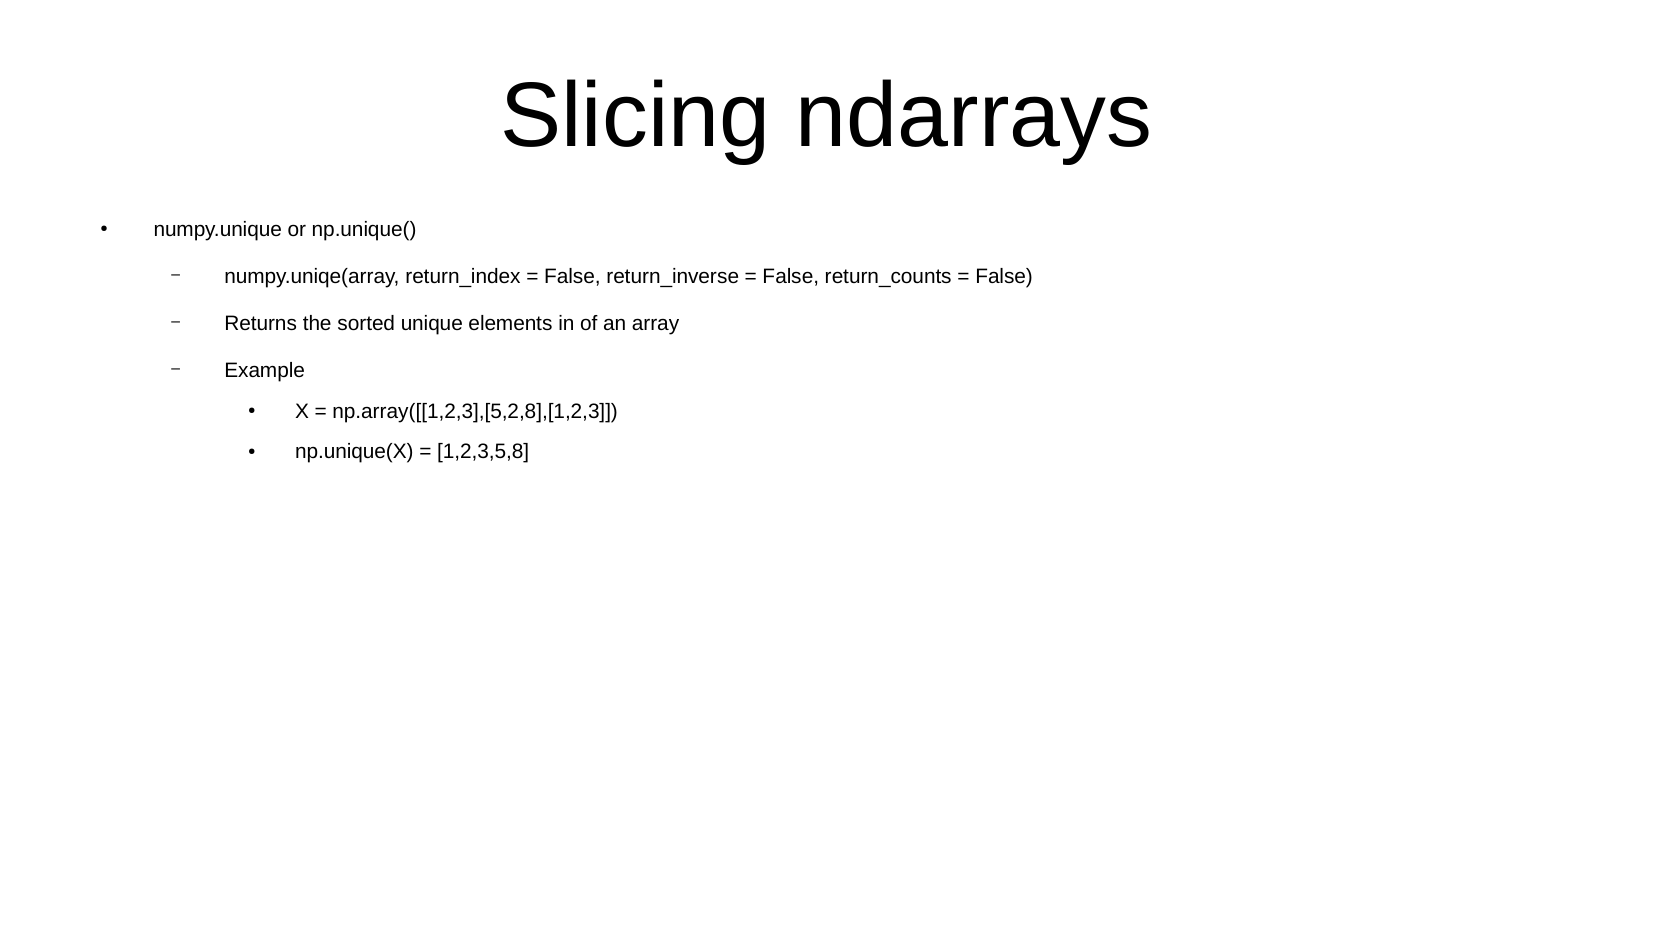

# Slicing ndarrays
numpy.unique or np.unique()
numpy.uniqe(array, return_index = False, return_inverse = False, return_counts = False)
Returns the sorted unique elements in of an array
Example
X = np.array([[1,2,3],[5,2,8],[1,2,3]])
np.unique(X) = [1,2,3,5,8]